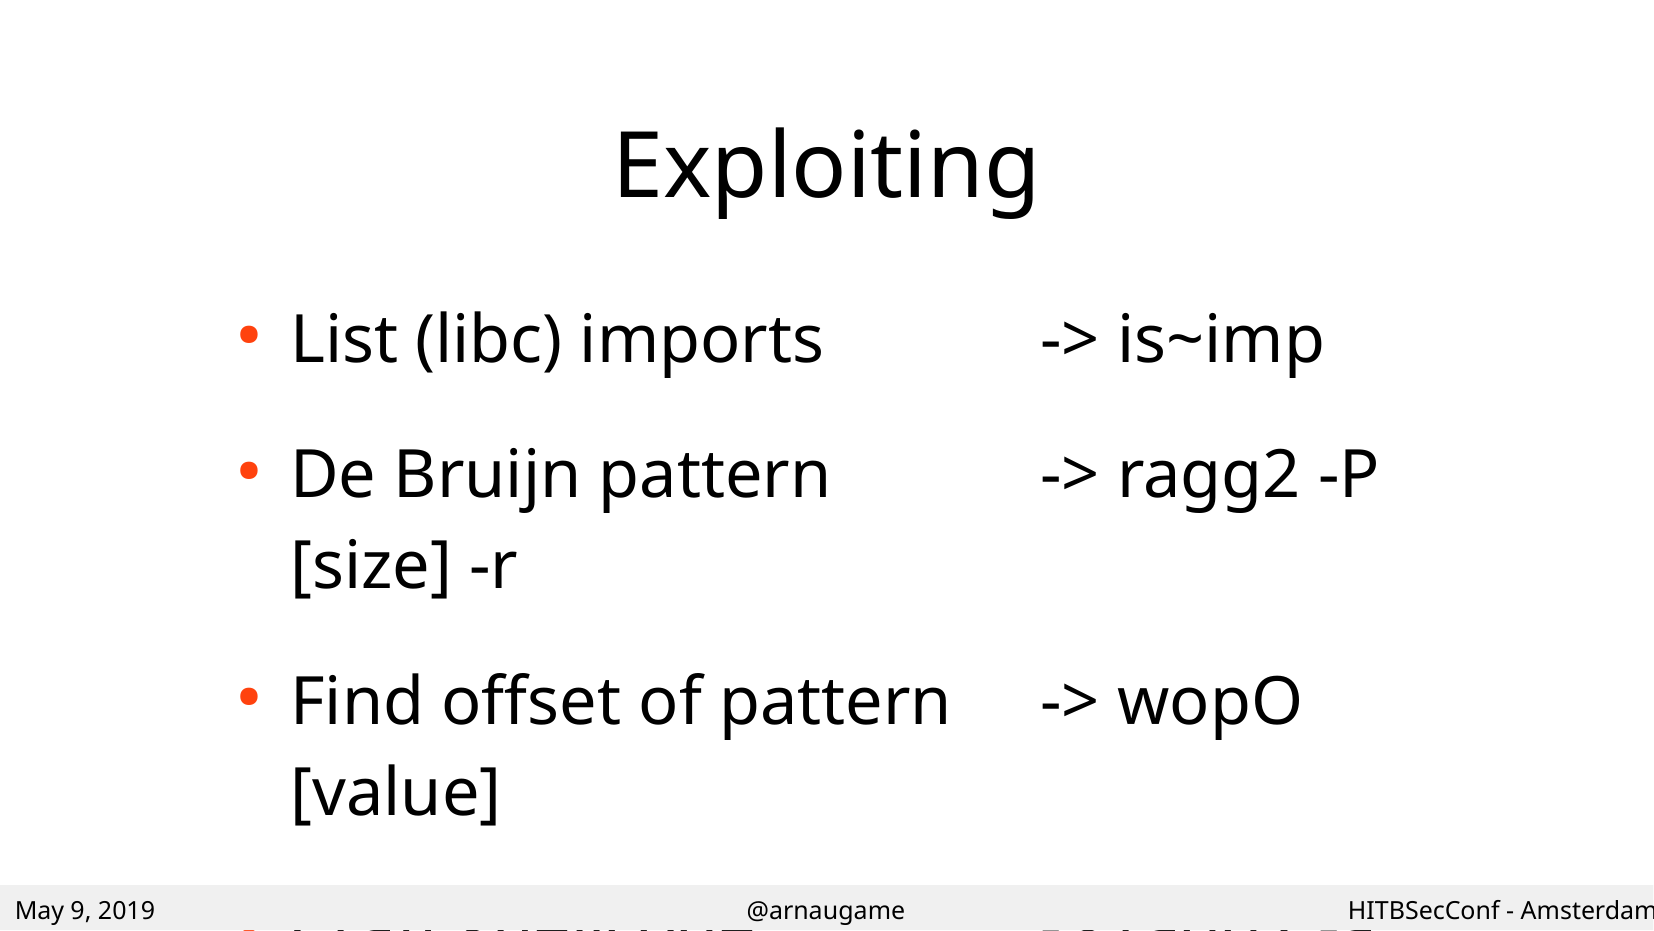

# Exploiting
List (libc) imports			-> is~imp
De Bruijn pattern			-> ragg2 -P [size] -r
Find offset of pattern 	-> wopO [value]
Craft shellcode 				-> ragg2 -a [arch] 											-b [bits] code.c
May 9, 2019
@arnaugamez
HITBSecConf - Amsterdam